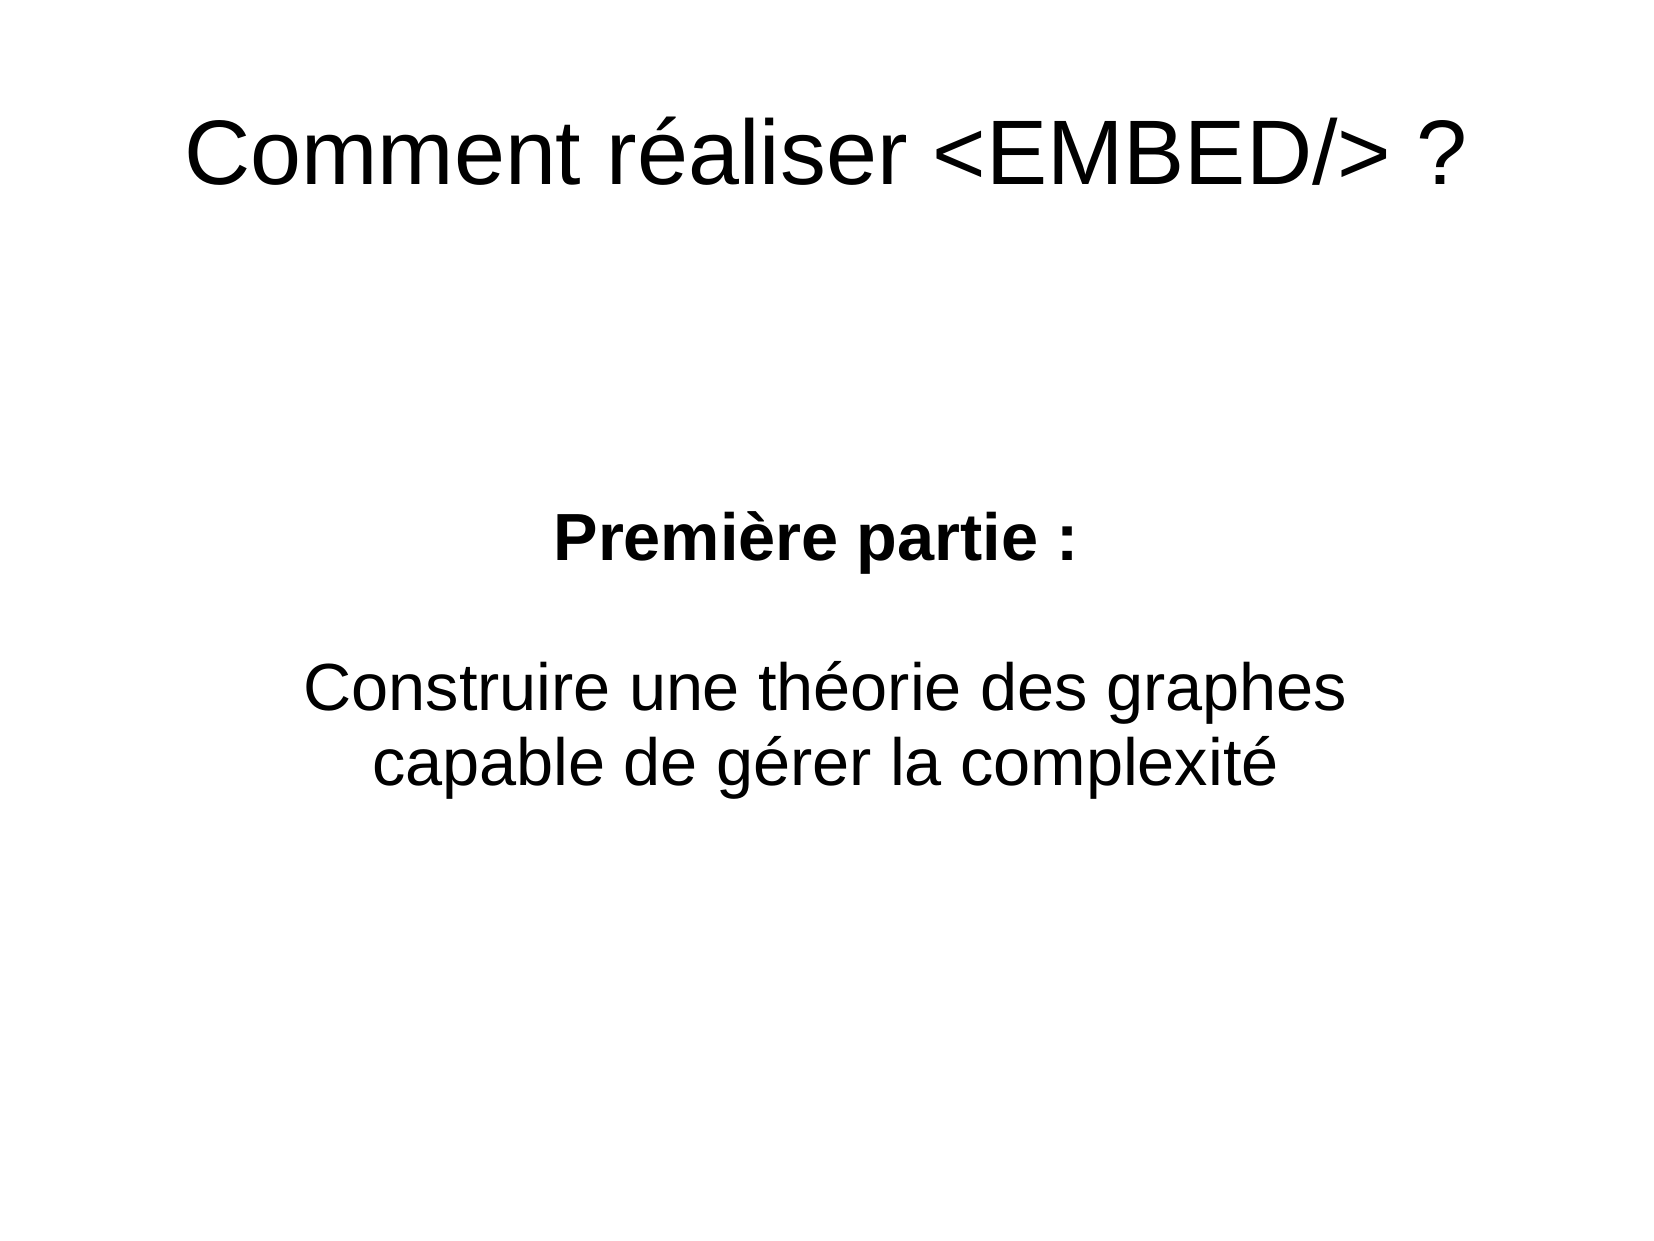

# Comment réaliser <EMBED/> ?
Première partie :
Construire une théorie des graphes capable de gérer la complexité